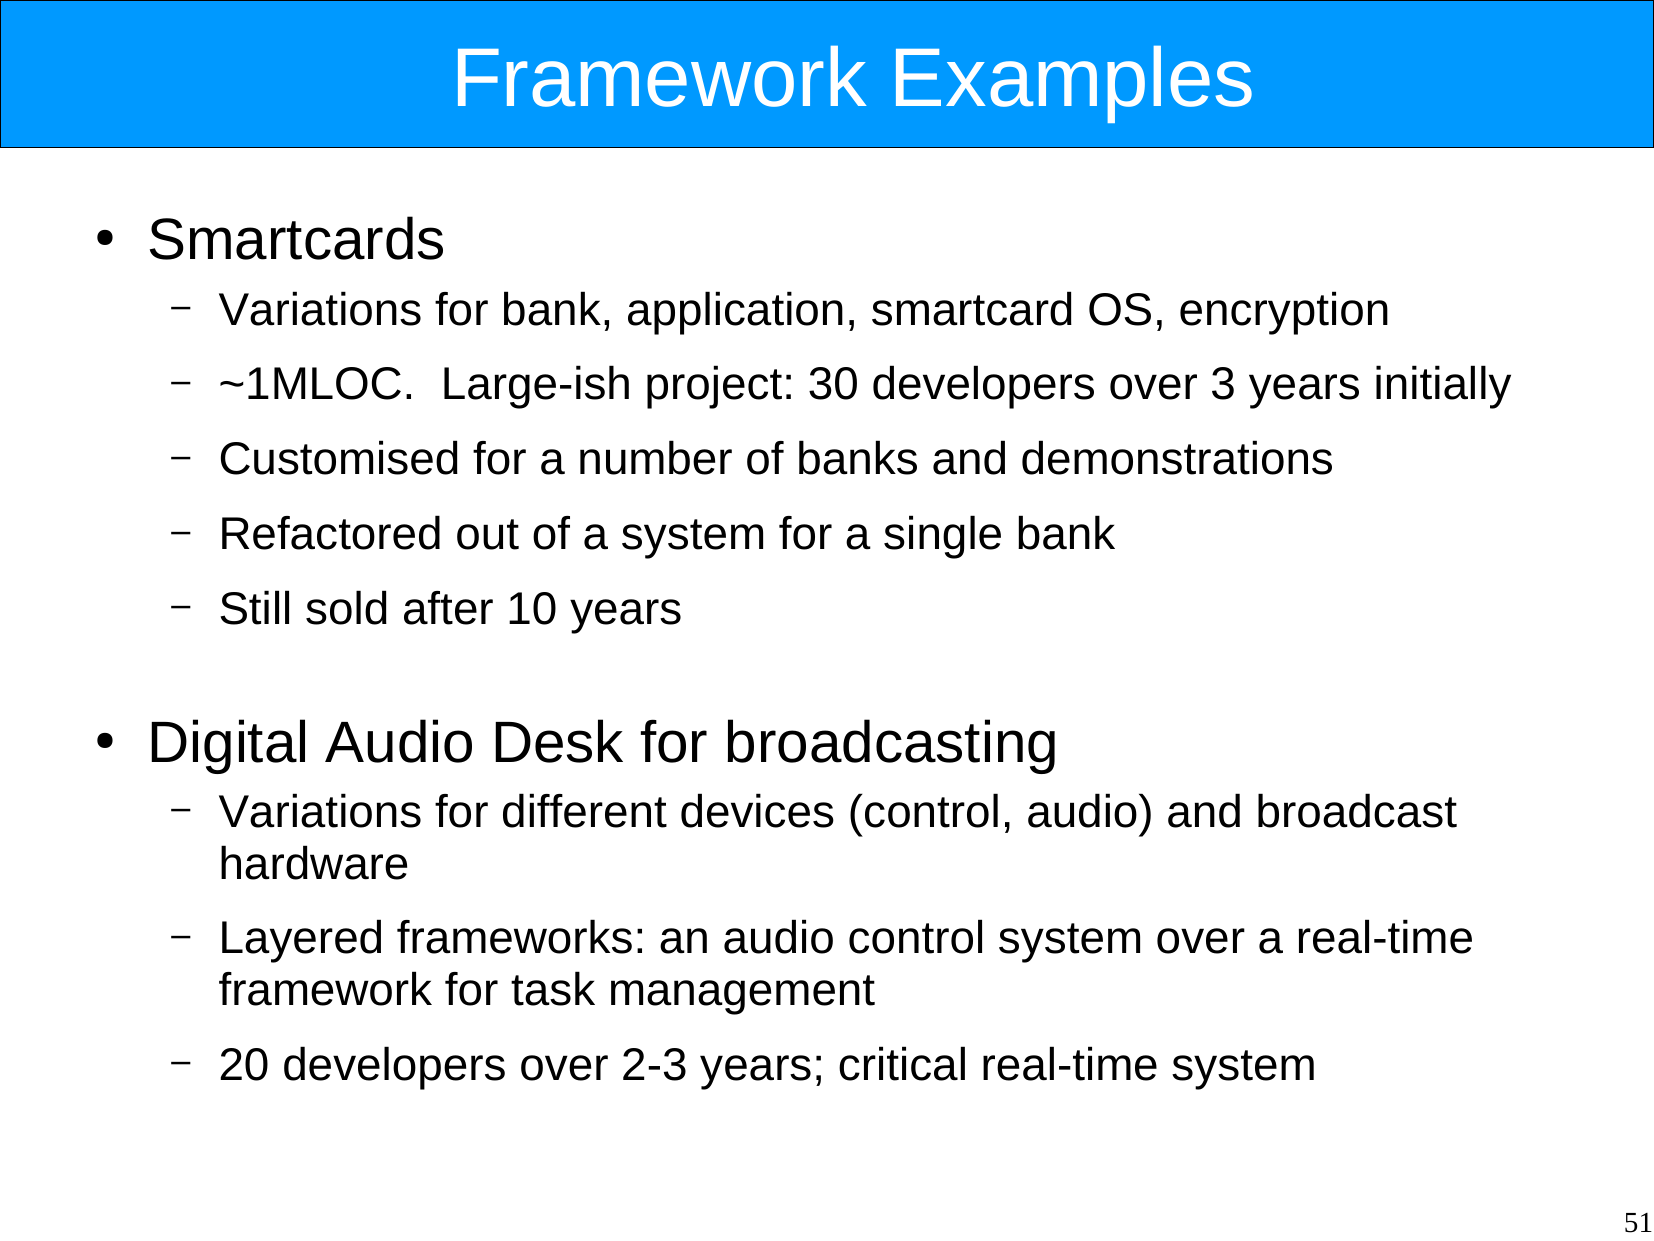

# Framework Examples
Smartcards
Variations for bank, application, smartcard OS, encryption
~1MLOC. Large-ish project: 30 developers over 3 years initially
Customised for a number of banks and demonstrations
Refactored out of a system for a single bank
Still sold after 10 years
Digital Audio Desk for broadcasting
Variations for different devices (control, audio) and broadcast hardware
Layered frameworks: an audio control system over a real-time framework for task management
20 developers over 2-3 years; critical real-time system
51